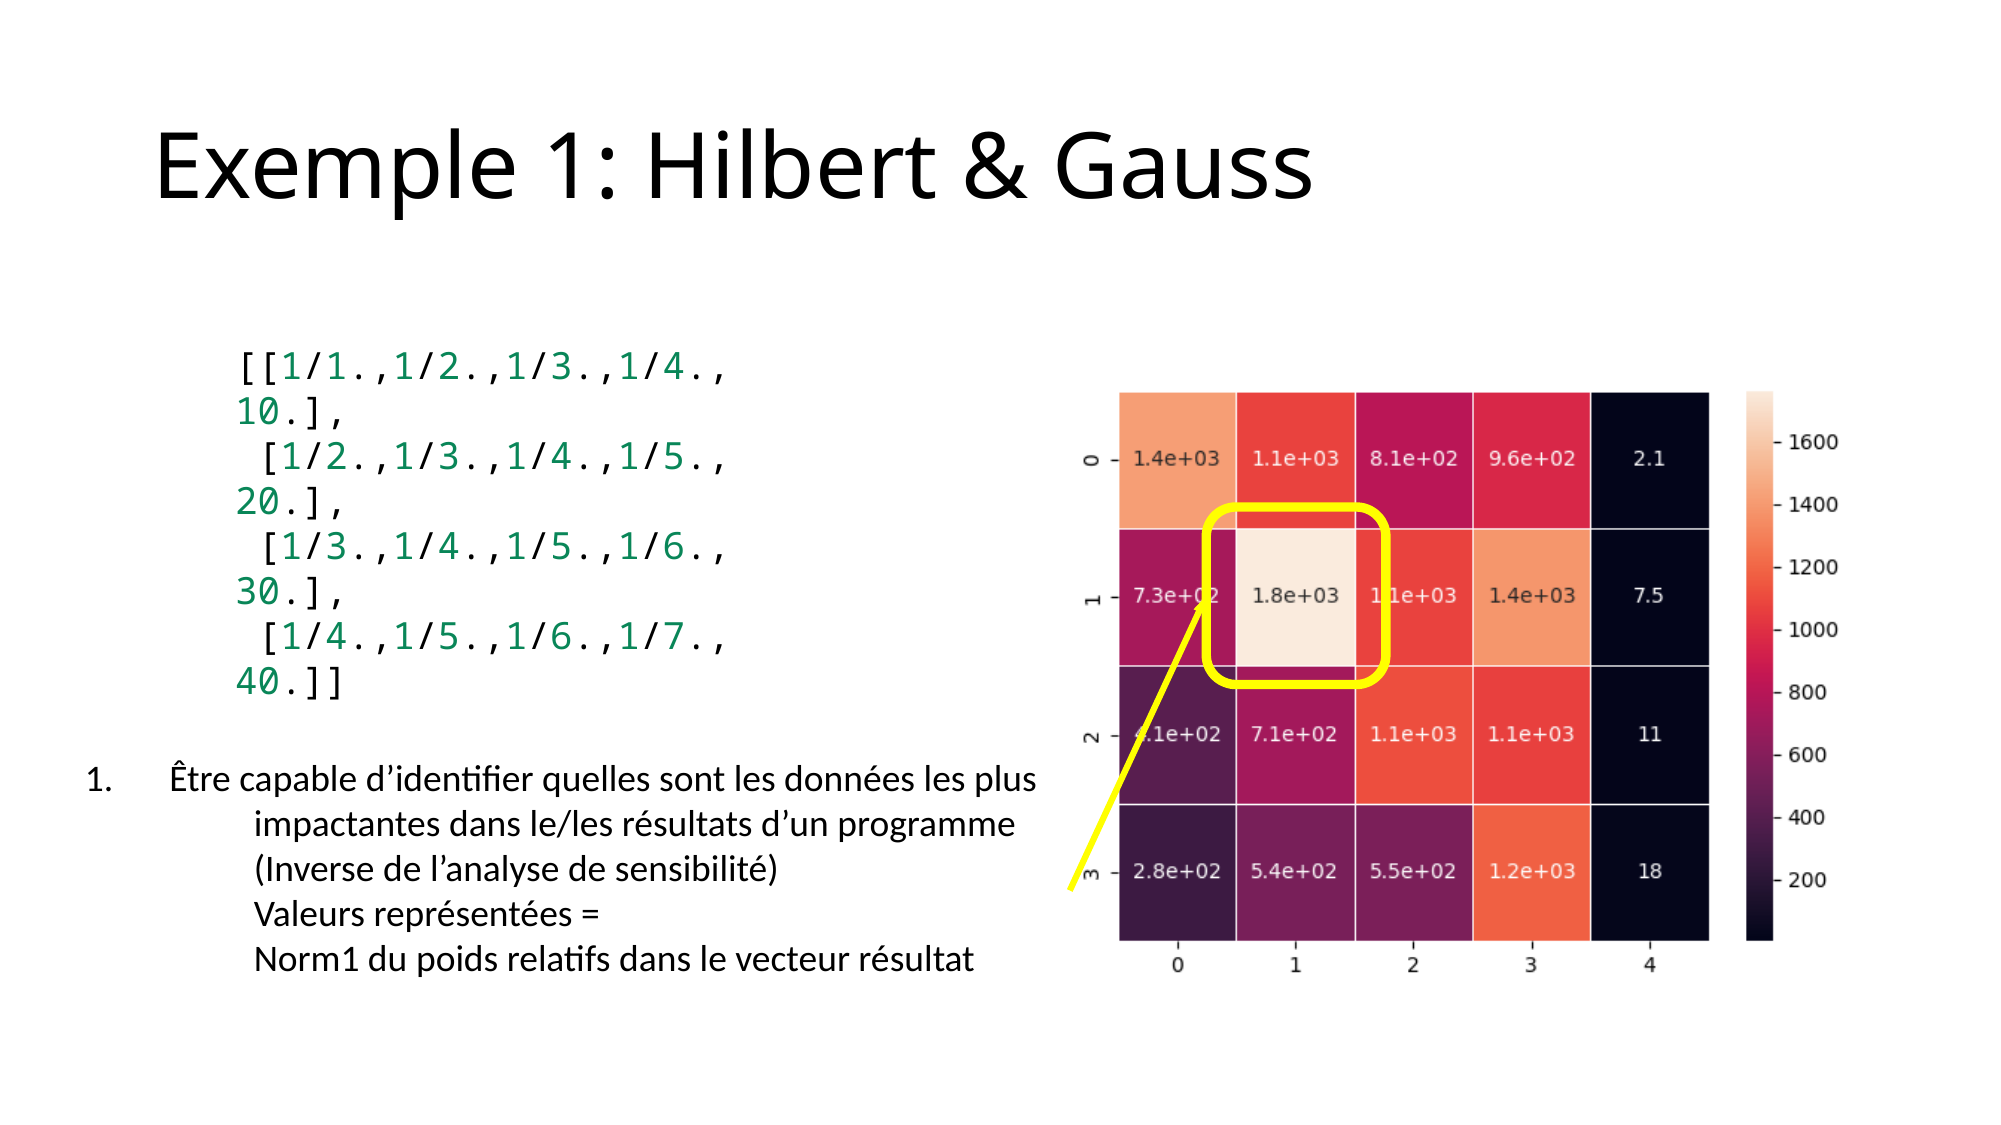

# Exemple 1: Hilbert & Gauss
[[1/1.,1/2.,1/3.,1/4., 10.],
 [1/2.,1/3.,1/4.,1/5., 20.],
 [1/3.,1/4.,1/5.,1/6., 30.],
 [1/4.,1/5.,1/6.,1/7., 40.]]
Être capable d’identifier quelles sont les données les plus impactantes dans le/les résultats d’un programme
(Inverse de l’analyse de sensibilité)
Valeurs représentées =
Norm1 du poids relatifs dans le vecteur résultat